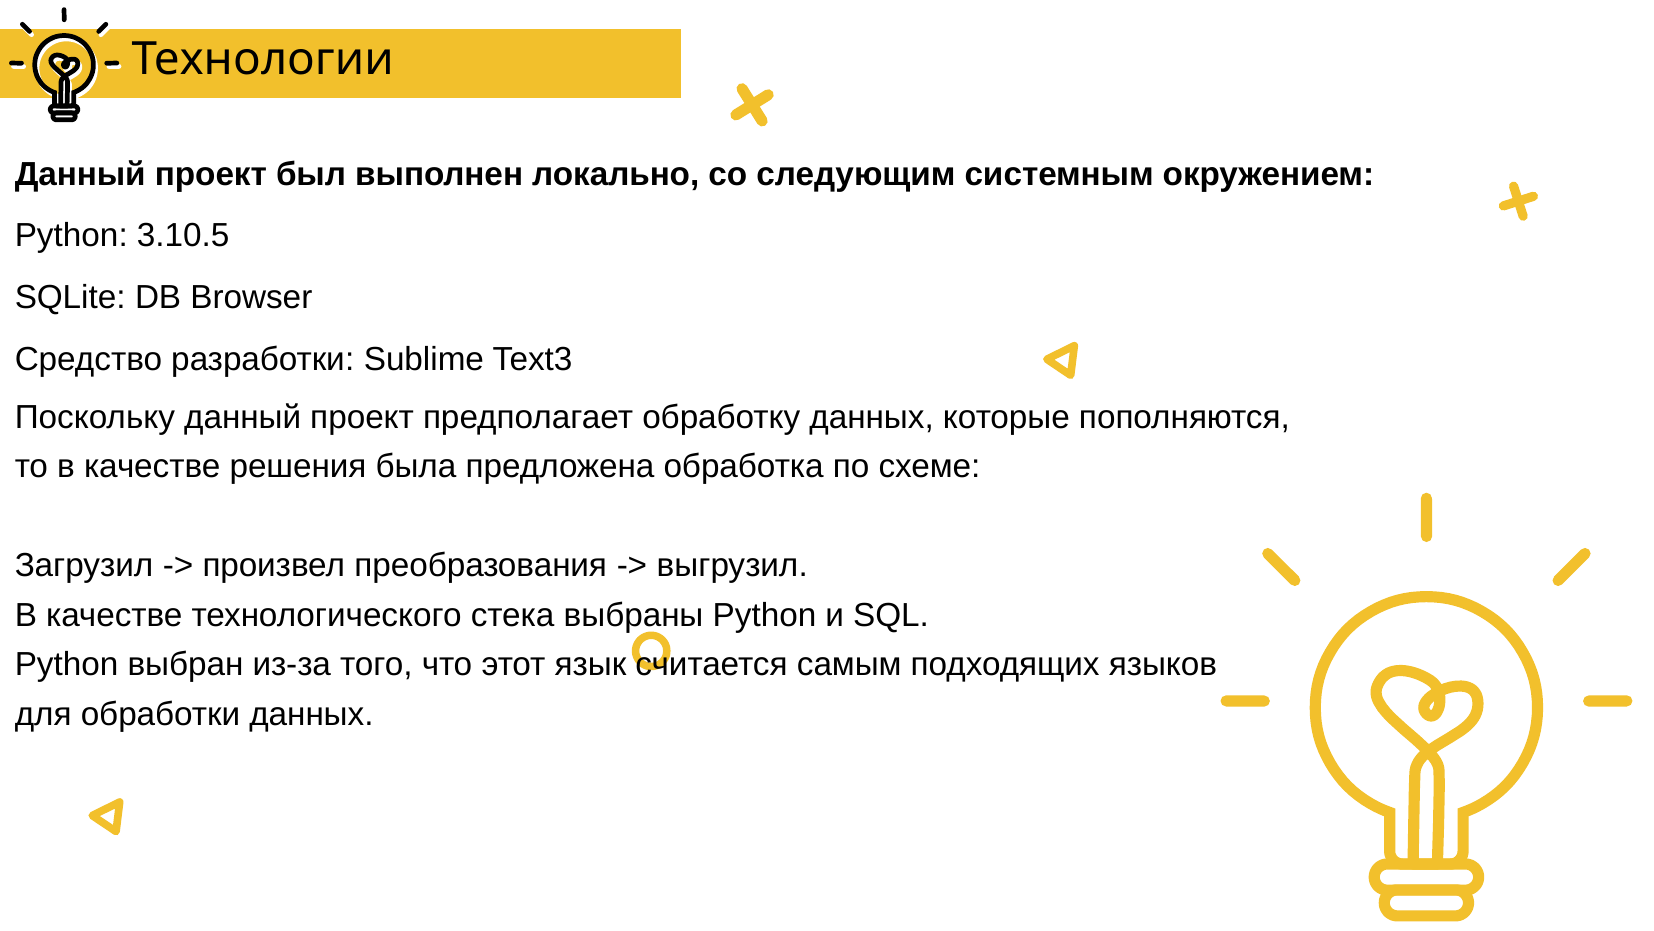

# Технологии
Данный проект был выполнен локально, со следующим системным окружением:
Python: 3.10.5
SQLite: DB Browser
Средство разработки: Sublime Text3
Поскольку данный проект предполагает обработку данных, которые пополняются,
то в качестве решения была предложена обработка по схеме:
Загрузил -> произвел преобразования -> выгрузил.
В качестве технологического стека выбраны Python и SQL.
Python выбран из-за того, что этот язык считается самым подходящих языков
для обработки данных.